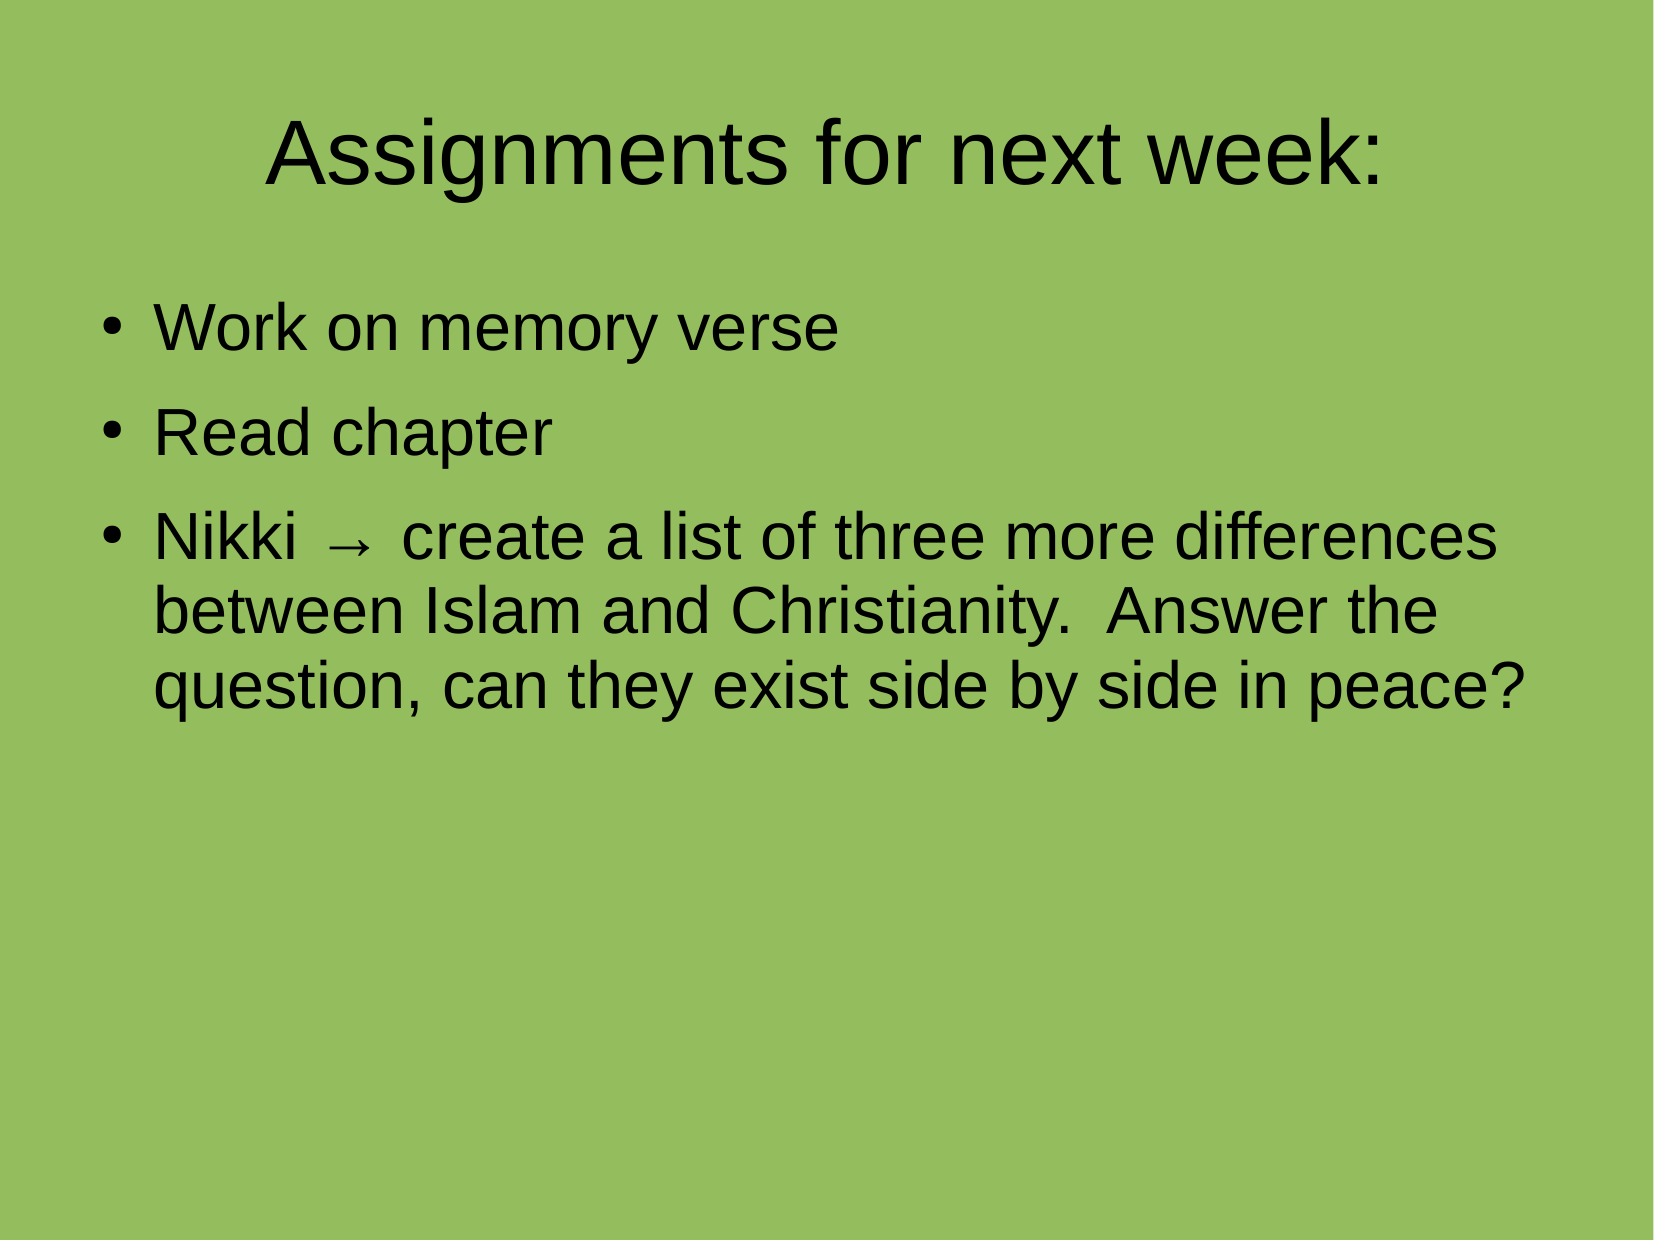

# Assignments for next week:
Work on memory verse
Read chapter
Nikki → create a list of three more differences between Islam and Christianity. Answer the question, can they exist side by side in peace?